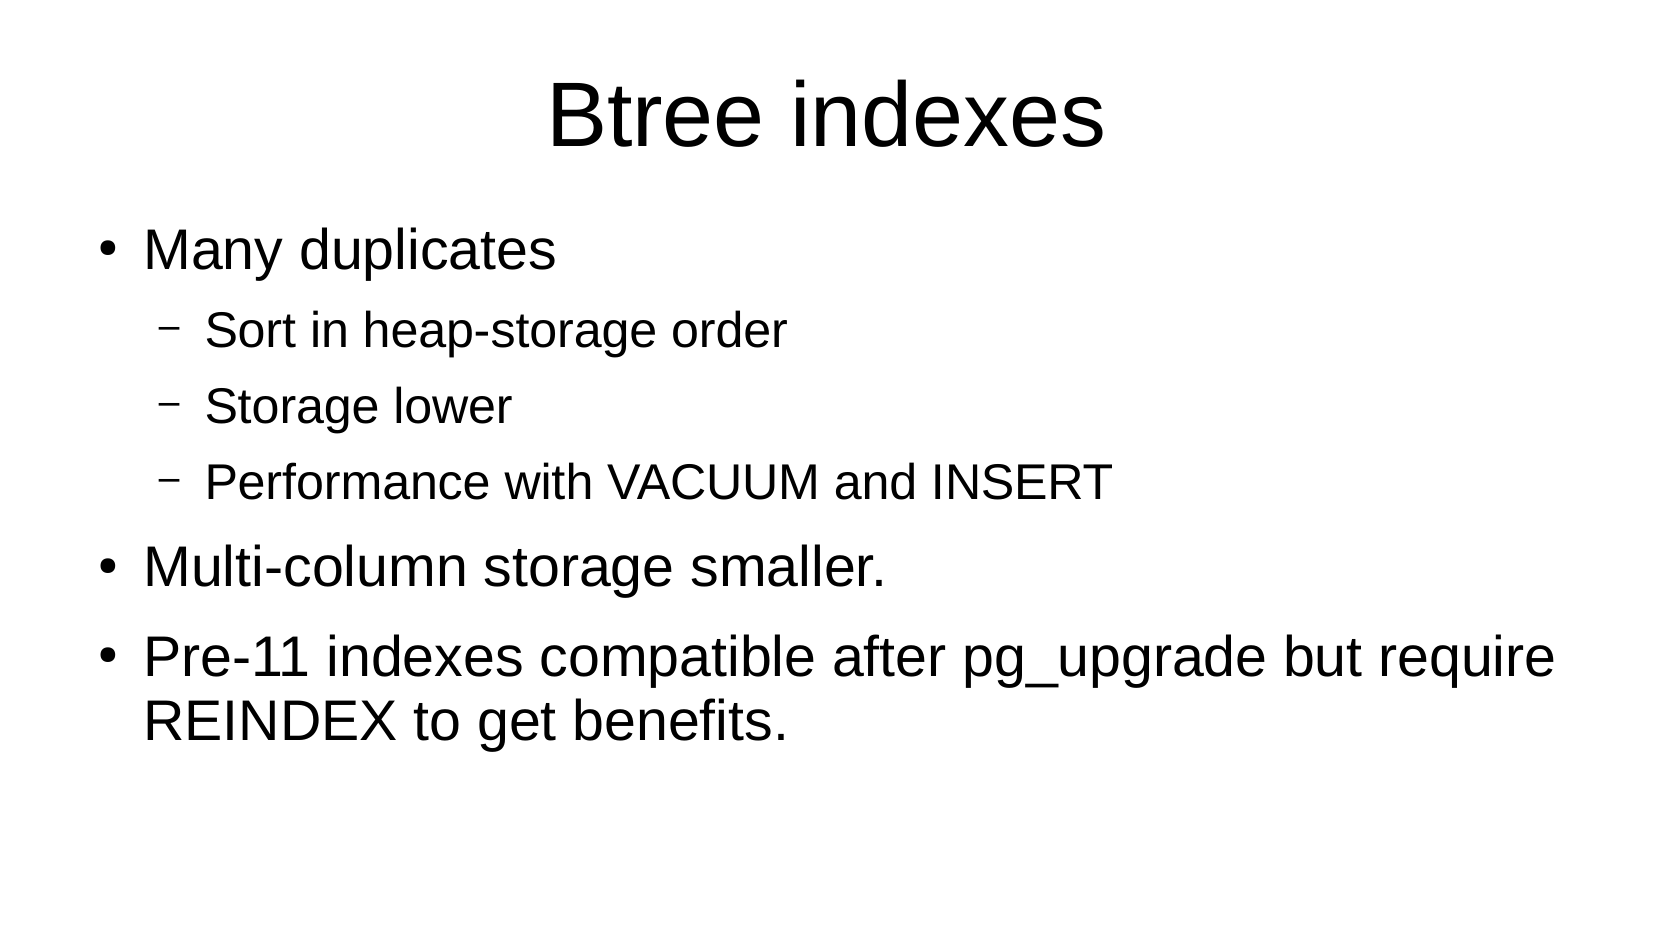

# Btree indexes
Many duplicates
Sort in heap-storage order
Storage lower
Performance with VACUUM and INSERT
Multi-column storage smaller.
Pre-11 indexes compatible after pg_upgrade but require REINDEX to get benefits.